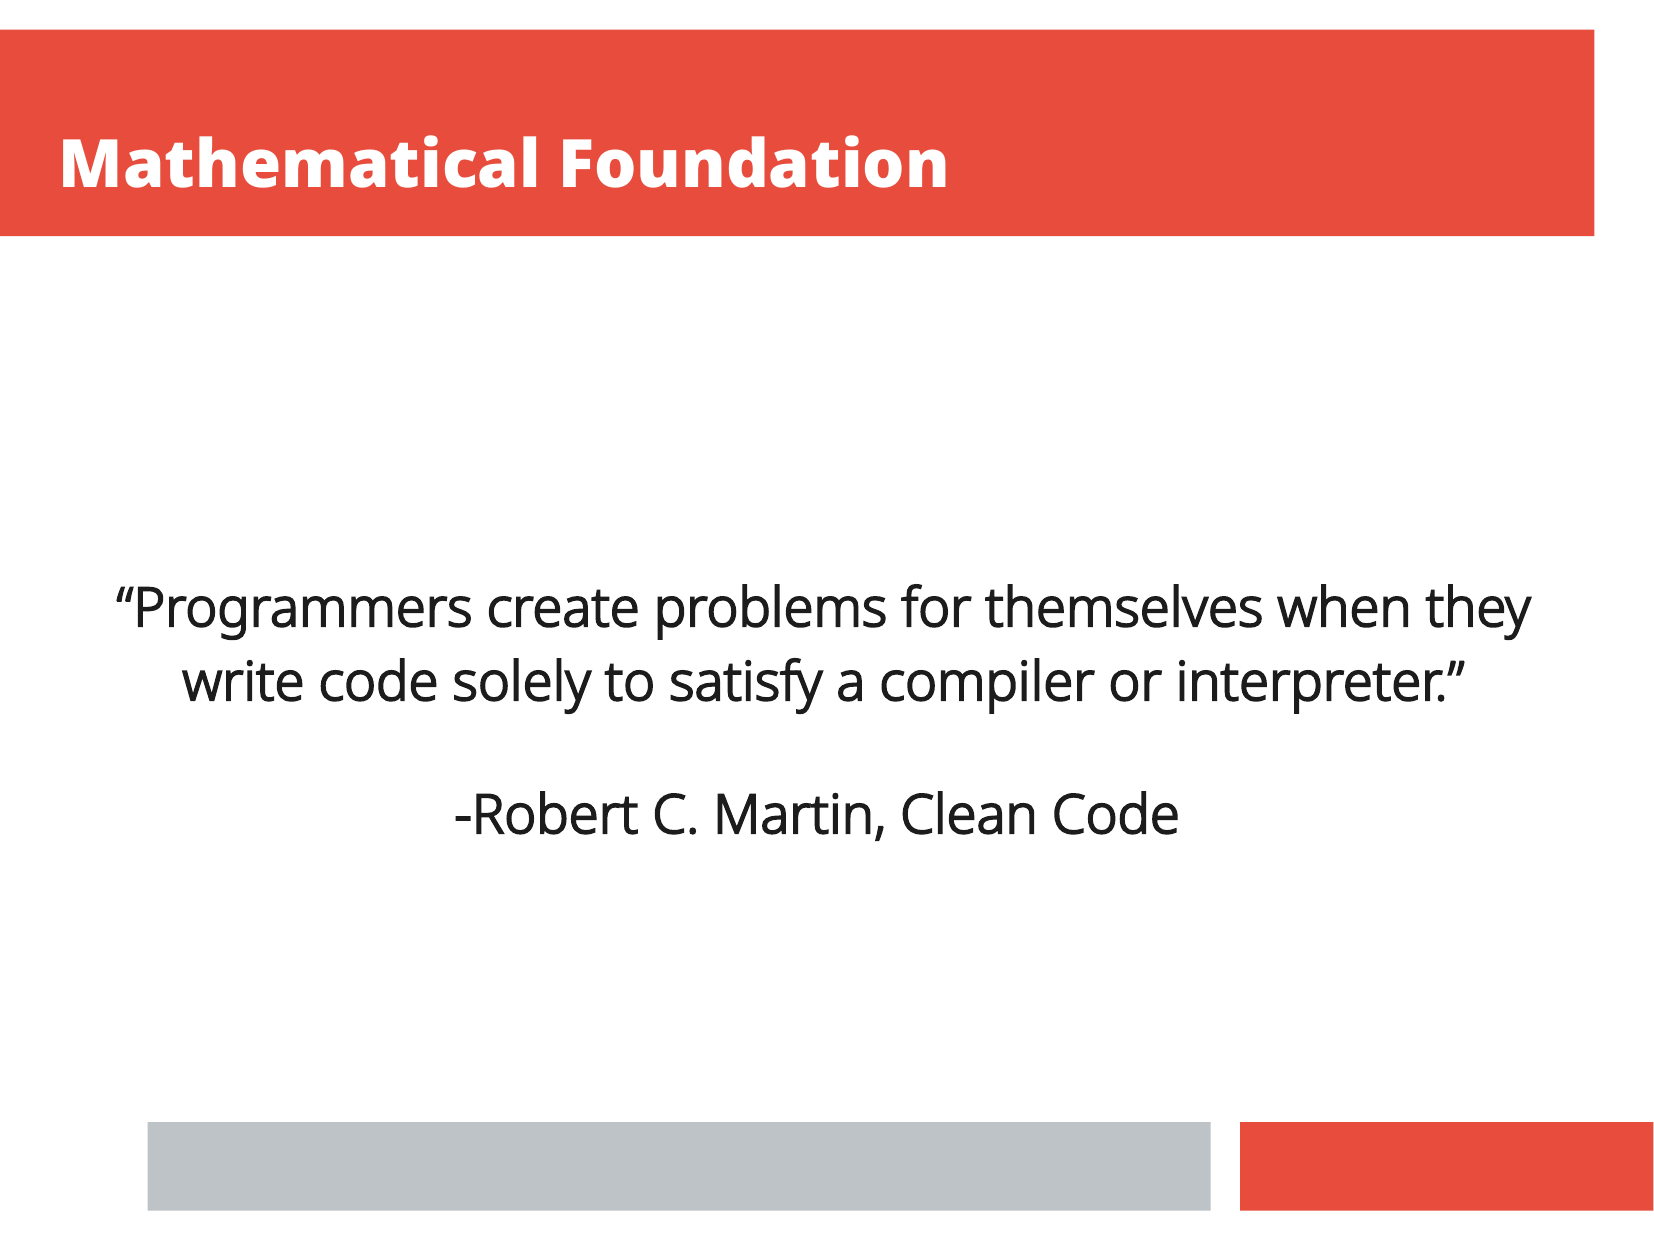

# Mathematical Foundation
“Programmers create problems for themselves when they write code solely to satisfy a compiler or interpreter.”
-Robert C. Martin, Clean Code